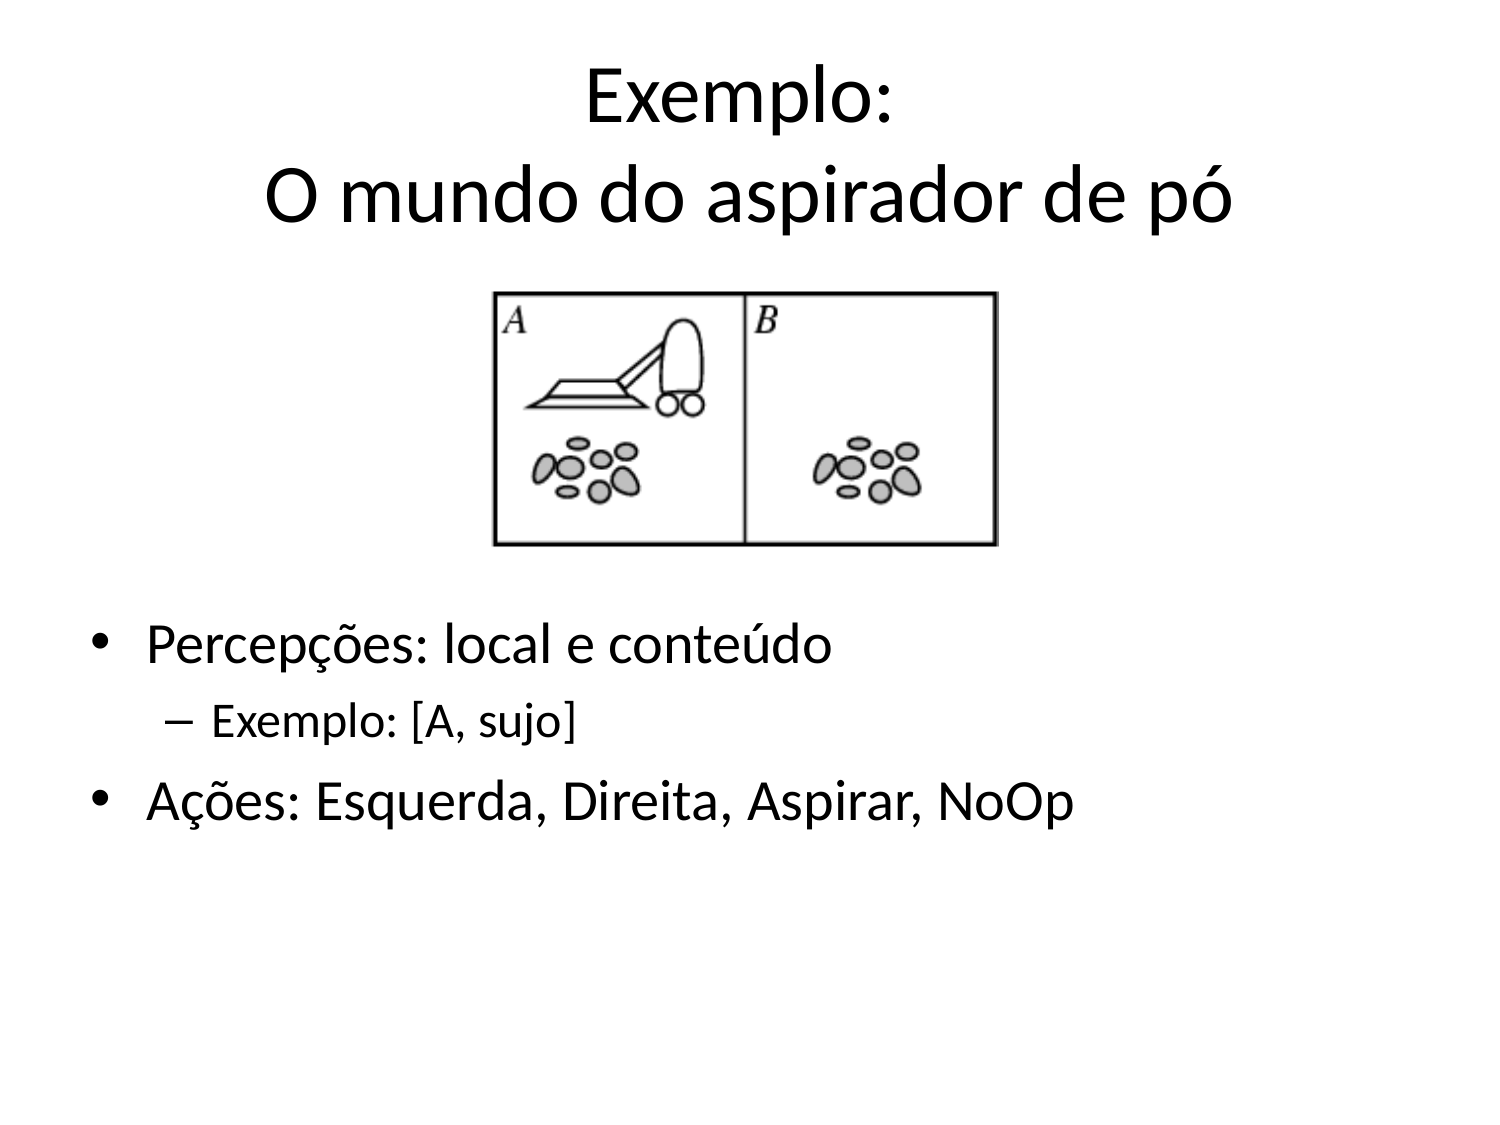

# Exemplo: O mundo do aspirador de pó
Percepções: local e conteúdo
Exemplo: [A, sujo]
Ações: Esquerda, Direita, Aspirar, NoOp